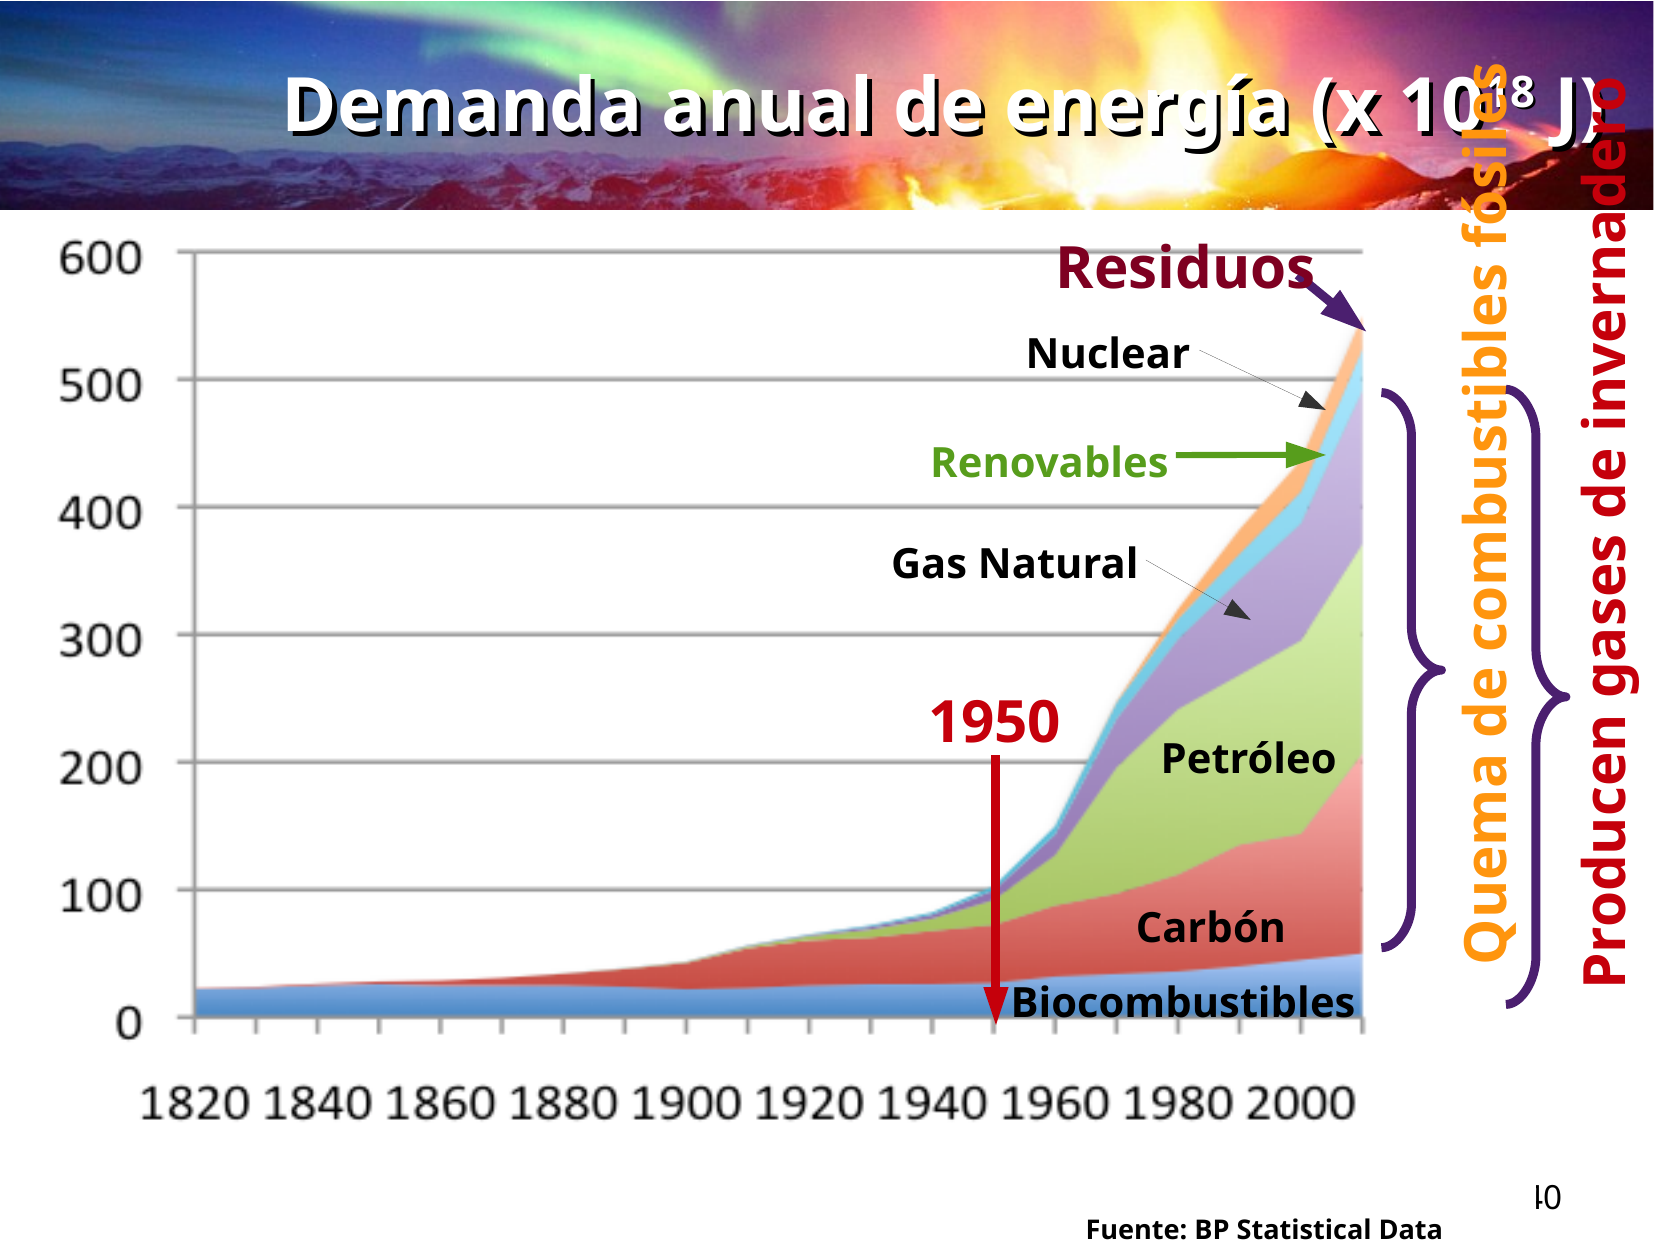

# Demanda anual de energía (x 1018 J)
Producen gases de invernadero
Residuos
Nuclear
Renovables
Quema de combustibles fósiles
Gas Natural
1950
Petróleo
Carbón
Biocombustibles
Jun 25, 2020
H. Asorey - F3B 2020
4
Fuente: BP Statistical Data